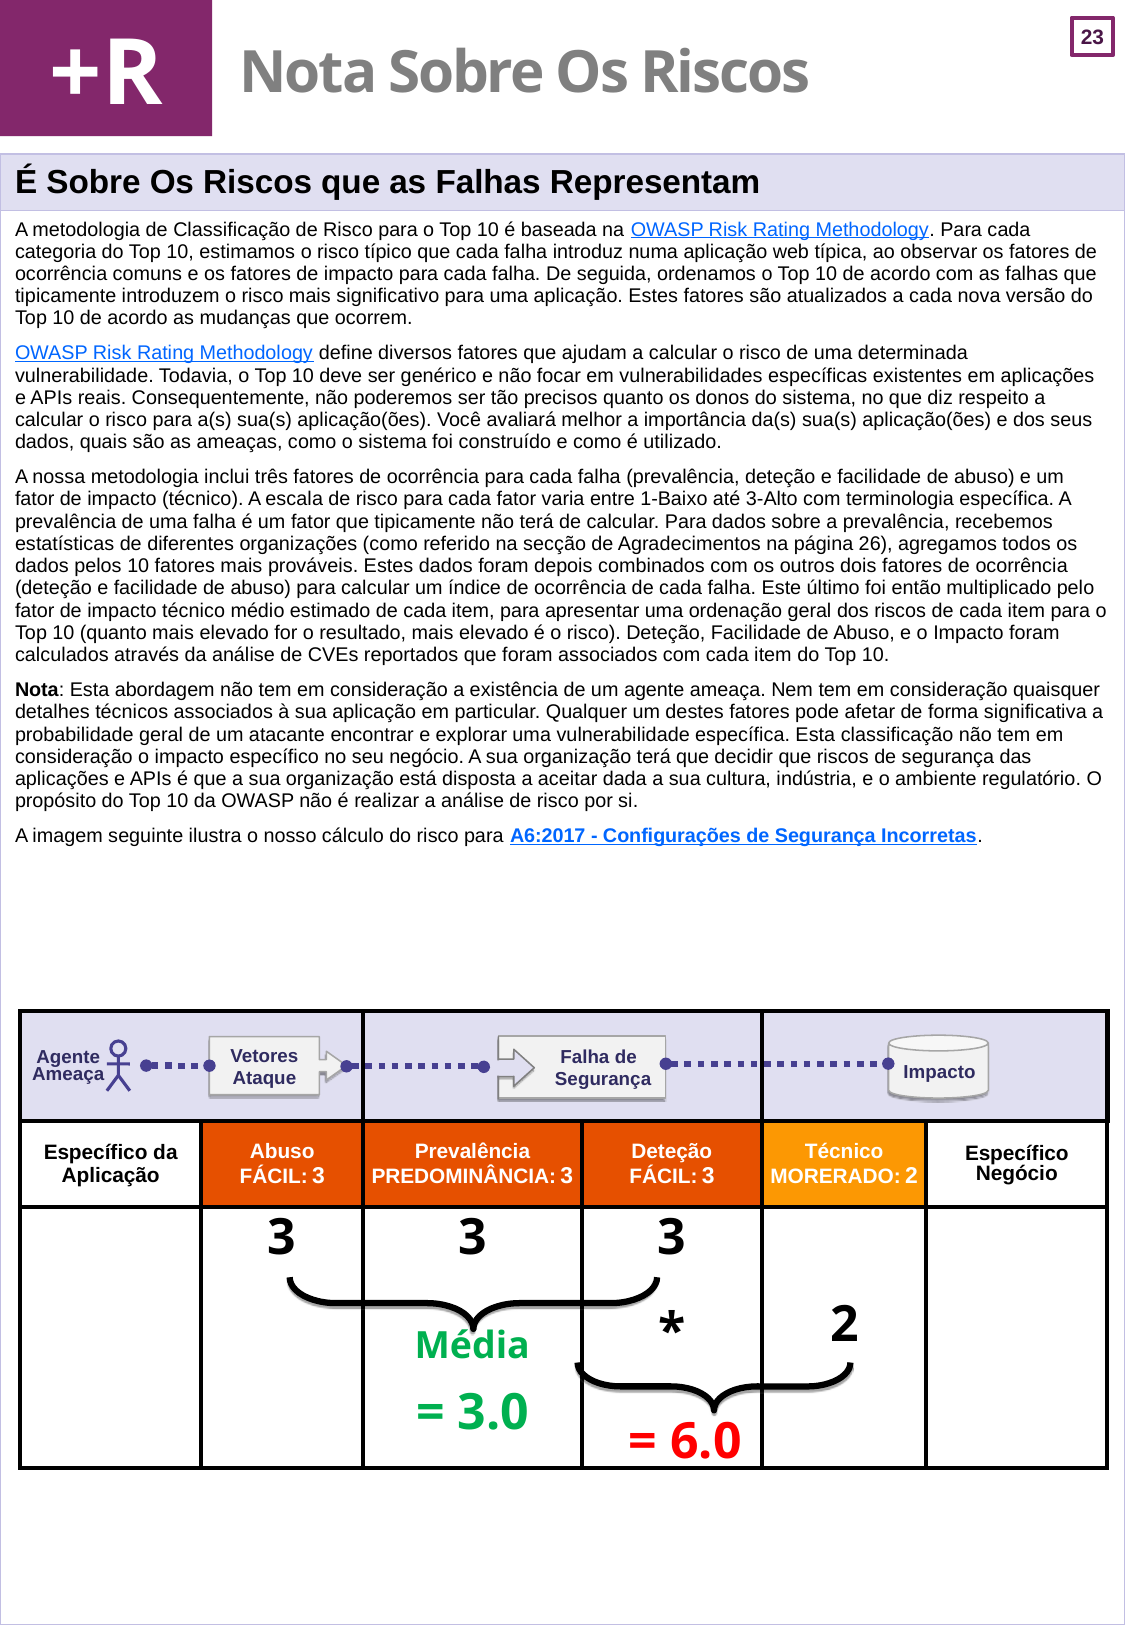

+R
Nota Sobre Os Riscos
| É Sobre Os Riscos que as Falhas Representam |
| --- |
| A metodologia de Classificação de Risco para o Top 10 é baseada na OWASP Risk Rating Methodology. Para cada categoria do Top 10, estimamos o risco típico que cada falha introduz numa aplicação web típica, ao observar os fatores de ocorrência comuns e os fatores de impacto para cada falha. De seguida, ordenamos o Top 10 de acordo com as falhas que tipicamente introduzem o risco mais significativo para uma aplicação. Estes fatores são atualizados a cada nova versão do Top 10 de acordo as mudanças que ocorrem. OWASP Risk Rating Methodology define diversos fatores que ajudam a calcular o risco de uma determinada vulnerabilidade. Todavia, o Top 10 deve ser genérico e não focar em vulnerabilidades específicas existentes em aplicações e APIs reais. Consequentemente, não poderemos ser tão precisos quanto os donos do sistema, no que diz respeito a calcular o risco para a(s) sua(s) aplicação(ões). Você avaliará melhor a importância da(s) sua(s) aplicação(ões) e dos seus dados, quais são as ameaças, como o sistema foi construído e como é utilizado. A nossa metodologia inclui três fatores de ocorrência para cada falha (prevalência, deteção e facilidade de abuso) e um fator de impacto (técnico). A escala de risco para cada fator varia entre 1-Baixo até 3-Alto com terminologia específica. A prevalência de uma falha é um fator que tipicamente não terá de calcular. Para dados sobre a prevalência, recebemos estatísticas de diferentes organizações (como referido na secção de Agradecimentos na página 26), agregamos todos os dados pelos 10 fatores mais prováveis. Estes dados foram depois combinados com os outros dois fatores de ocorrência (deteção e facilidade de abuso) para calcular um índice de ocorrência de cada falha. Este último foi então multiplicado pelo fator de impacto técnico médio estimado de cada item, para apresentar uma ordenação geral dos riscos de cada item para o Top 10 (quanto mais elevado for o resultado, mais elevado é o risco). Deteção, Facilidade de Abuso, e o Impacto foram calculados através da análise de CVEs reportados que foram associados com cada item do Top 10. Nota: Esta abordagem não tem em consideração a existência de um agente ameaça. Nem tem em consideração quaisquer detalhes técnicos associados à sua aplicação em particular. Qualquer um destes fatores pode afetar de forma significativa a probabilidade geral de um atacante encontrar e explorar uma vulnerabilidade específica. Esta classificação não tem em consideração o impacto específico no seu negócio. A sua organização terá que decidir que riscos de segurança das aplicações e APIs é que a sua organização está disposta a aceitar dada a sua cultura, indústria, e o ambiente regulatório. O propósito do Top 10 da OWASP não é realizar a análise de risco por si. A imagem seguinte ilustra o nosso cálculo do risco para A6:2017 - Configurações de Segurança Incorretas. |
| | | | | | |
| --- | --- | --- | --- | --- | --- |
| Específico da Aplicação | Abuso FÁCIL: 3 | Prevalência PREDOMINÂNCIA: 3 | Deteção FÁCIL: 3 | Técnico MORERADO: 2 | Específico Negócio |
| | 3 | 3 Média = 3.0 | 3 \* | 2 | |
Impacto
 Falha de
 Segurança
Vetores
Ataque
Agente
Ameaça
= 6.0